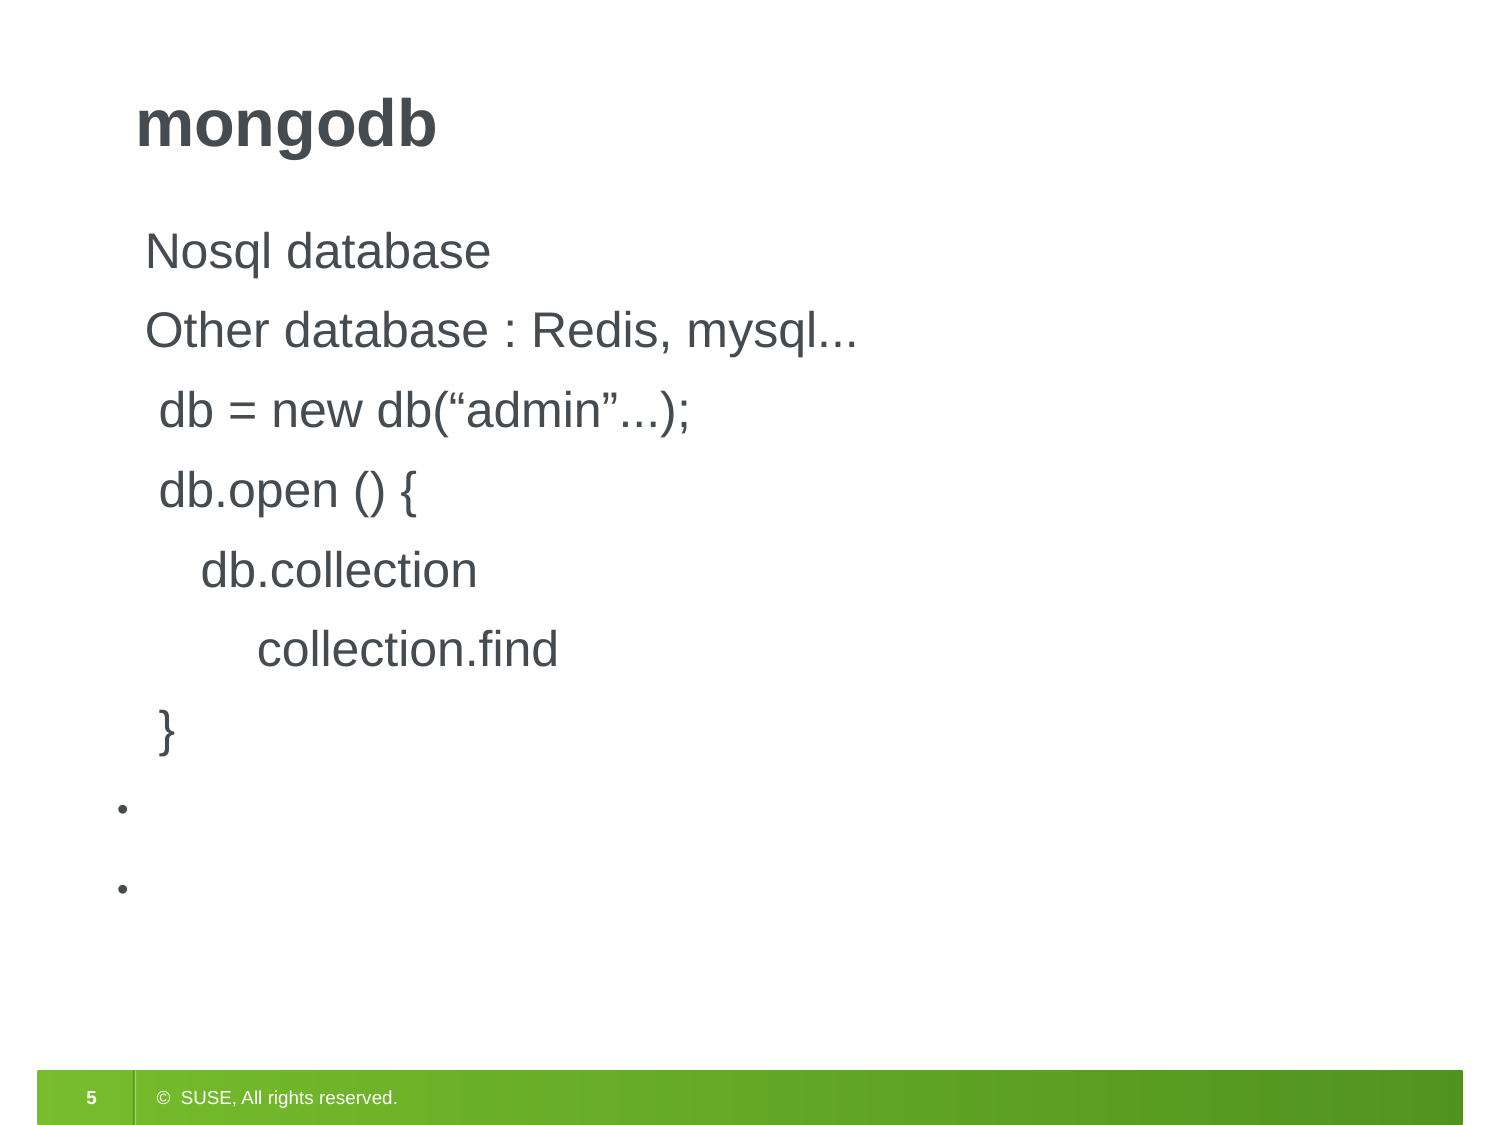

# mongodb
Nosql database
Other database : Redis, mysql...
 db = new db(“admin”...);
 db.open () {
 db.collection
 collection.find
 }